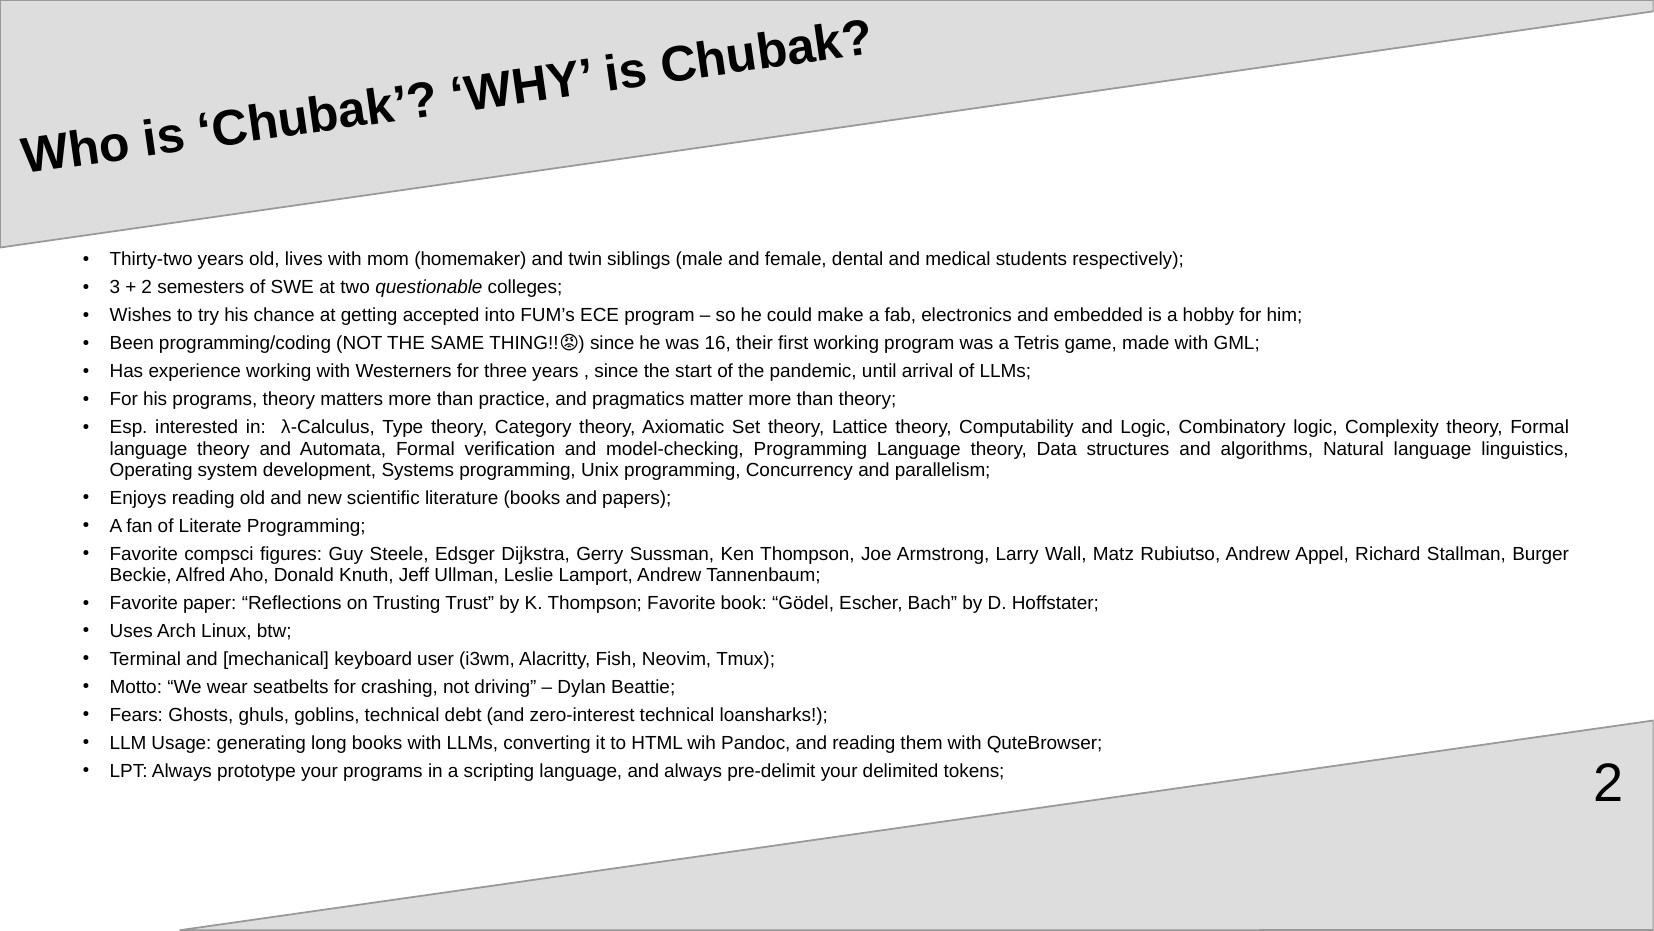

# Who is ‘Chubak’? ‘WHY’ is Chubak?
Thirty-two years old, lives with mom (homemaker) and twin siblings (male and female, dental and medical students respectively);
3 + 2 semesters of SWE at two questionable colleges;
Wishes to try his chance at getting accepted into FUM’s ECE program – so he could make a fab, electronics and embedded is a hobby for him;
Been programming/coding (NOT THE SAME THING!!😡) since he was 16, their first working program was a Tetris game, made with GML;
Has experience working with Westerners for three years , since the start of the pandemic, until arrival of LLMs;
For his programs, theory matters more than practice, and pragmatics matter more than theory;
Esp. interested in: λ-Calculus, Type theory, Category theory, Axiomatic Set theory, Lattice theory, Computability and Logic, Combinatory logic, Complexity theory, Formal language theory and Automata, Formal verification and model-checking, Programming Language theory, Data structures and algorithms, Natural language linguistics, Operating system development, Systems programming, Unix programming, Concurrency and parallelism;
Enjoys reading old and new scientific literature (books and papers);
A fan of Literate Programming;
Favorite compsci figures: Guy Steele, Edsger Dijkstra, Gerry Sussman, Ken Thompson, Joe Armstrong, Larry Wall, Matz Rubiutso, Andrew Appel, Richard Stallman, Burger Beckie, Alfred Aho, Donald Knuth, Jeff Ullman, Leslie Lamport, Andrew Tannenbaum;
Favorite paper: “Reflections on Trusting Trust” by K. Thompson; Favorite book: “Gödel, Escher, Bach” by D. Hoffstater;
Uses Arch Linux, btw;
Terminal and [mechanical] keyboard user (i3wm, Alacritty, Fish, Neovim, Tmux);
Motto: “We wear seatbelts for crashing, not driving” – Dylan Beattie;
Fears: Ghosts, ghuls, goblins, technical debt (and zero-interest technical loansharks!);
LLM Usage: generating long books with LLMs, converting it to HTML wih Pandoc, and reading them with QuteBrowser;
LPT: Always prototype your programs in a scripting language, and always pre-delimit your delimited tokens;
2